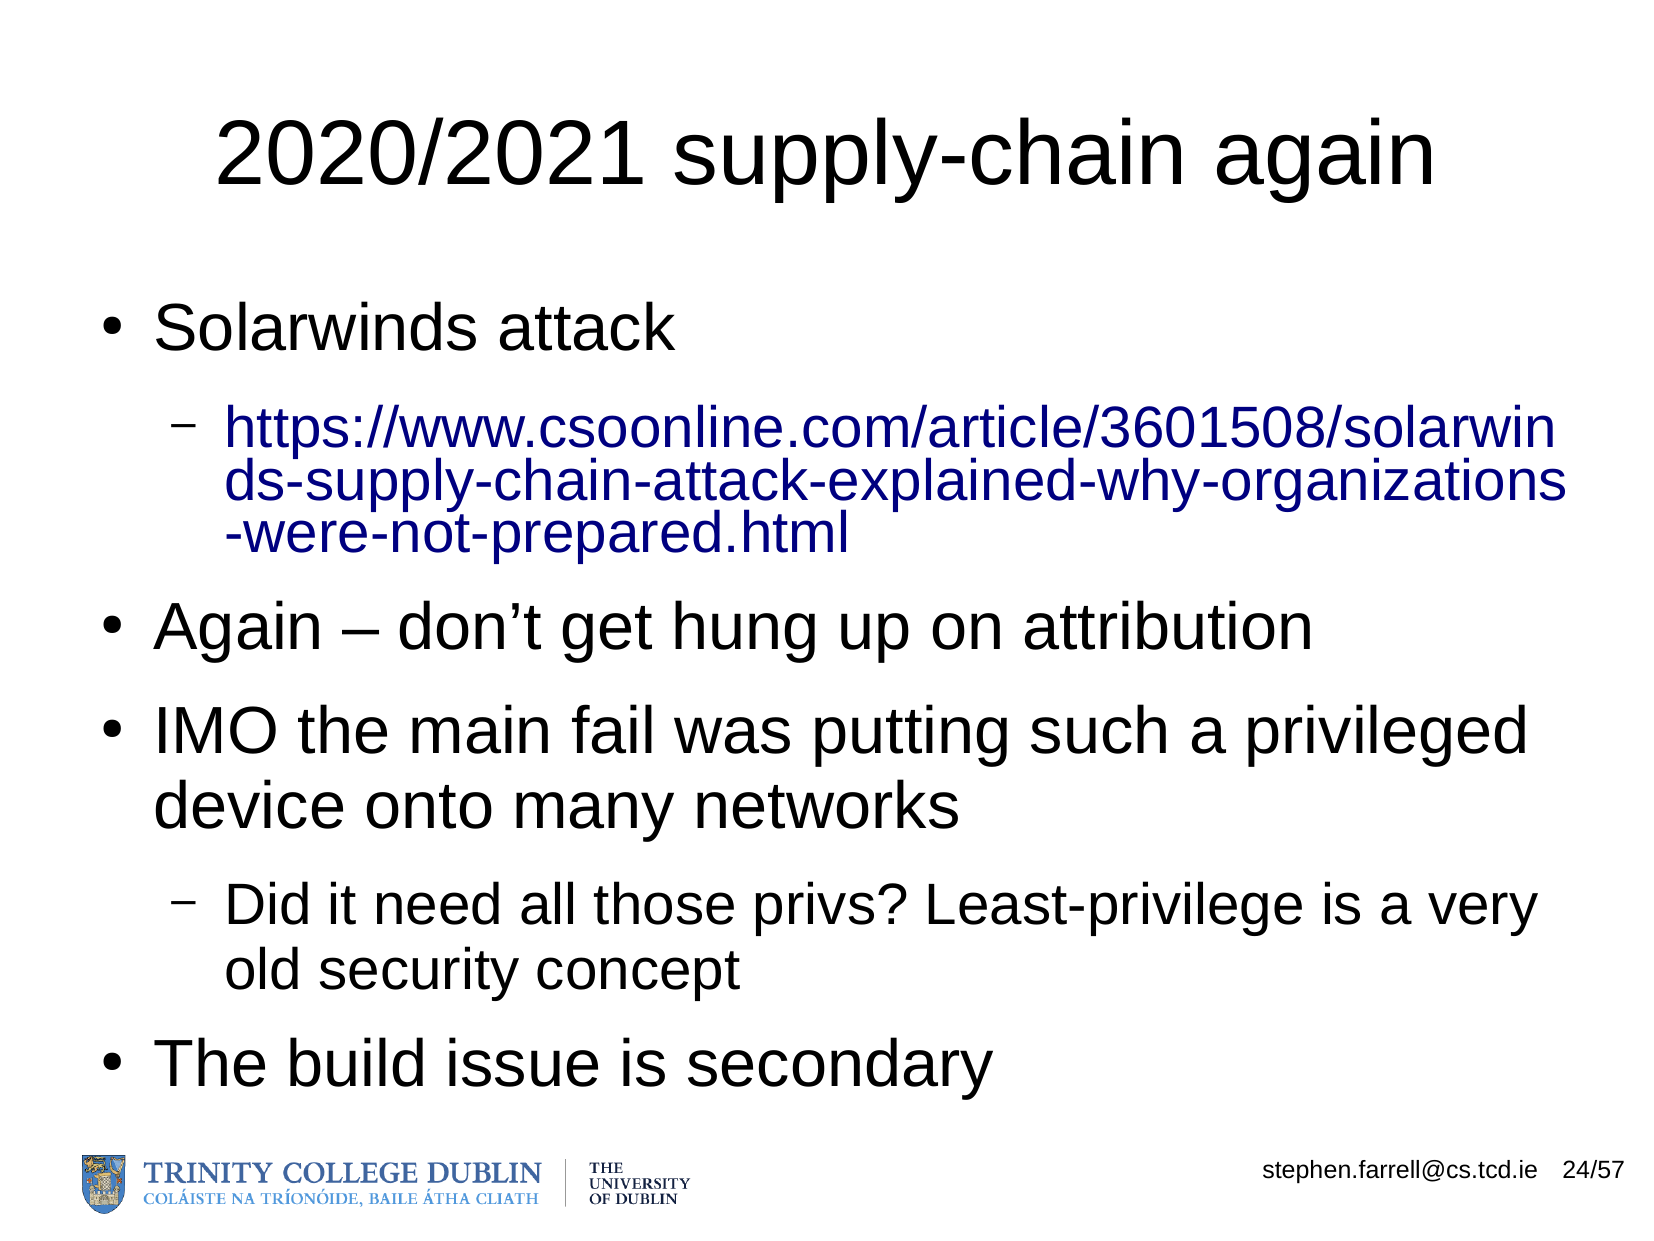

# 2020/2021 supply-chain again
Solarwinds attack
https://www.csoonline.com/article/3601508/solarwinds-supply-chain-attack-explained-why-organizations-were-not-prepared.html
Again – don’t get hung up on attribution
IMO the main fail was putting such a privileged device onto many networks
Did it need all those privs? Least-privilege is a very old security concept
The build issue is secondary